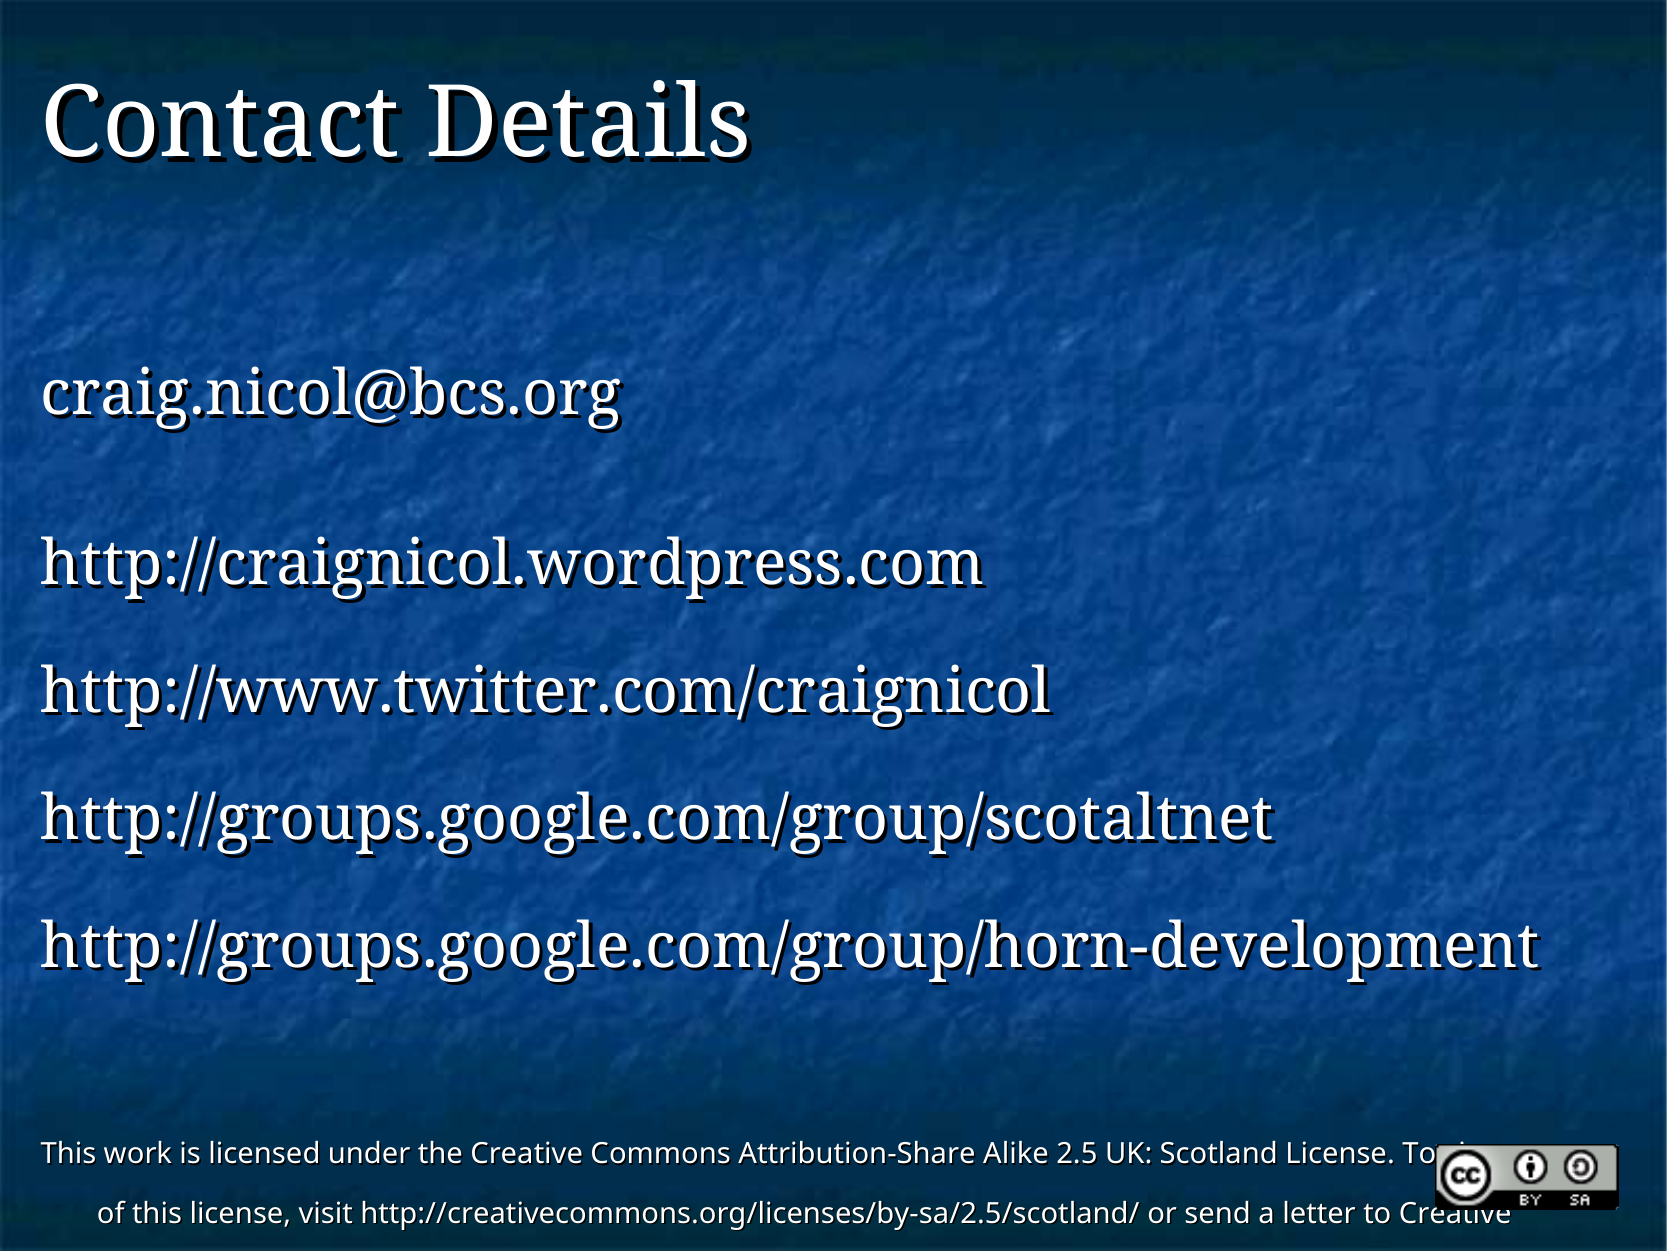

# Contact Details
craig.nicol@bcs.org
http://craignicol.wordpress.com
http://www.twitter.com/craignicol
http://groups.google.com/group/scotaltnet
http://groups.google.com/group/horn-development
This work is licensed under the Creative Commons Attribution-Share Alike 2.5 UK: Scotland License. To view a copy of this license, visit http://creativecommons.org/licenses/by-sa/2.5/scotland/ or send a letter to Creative Commons, 171 Second Street, Suite 300, San Francisco, California, 94105, USA.